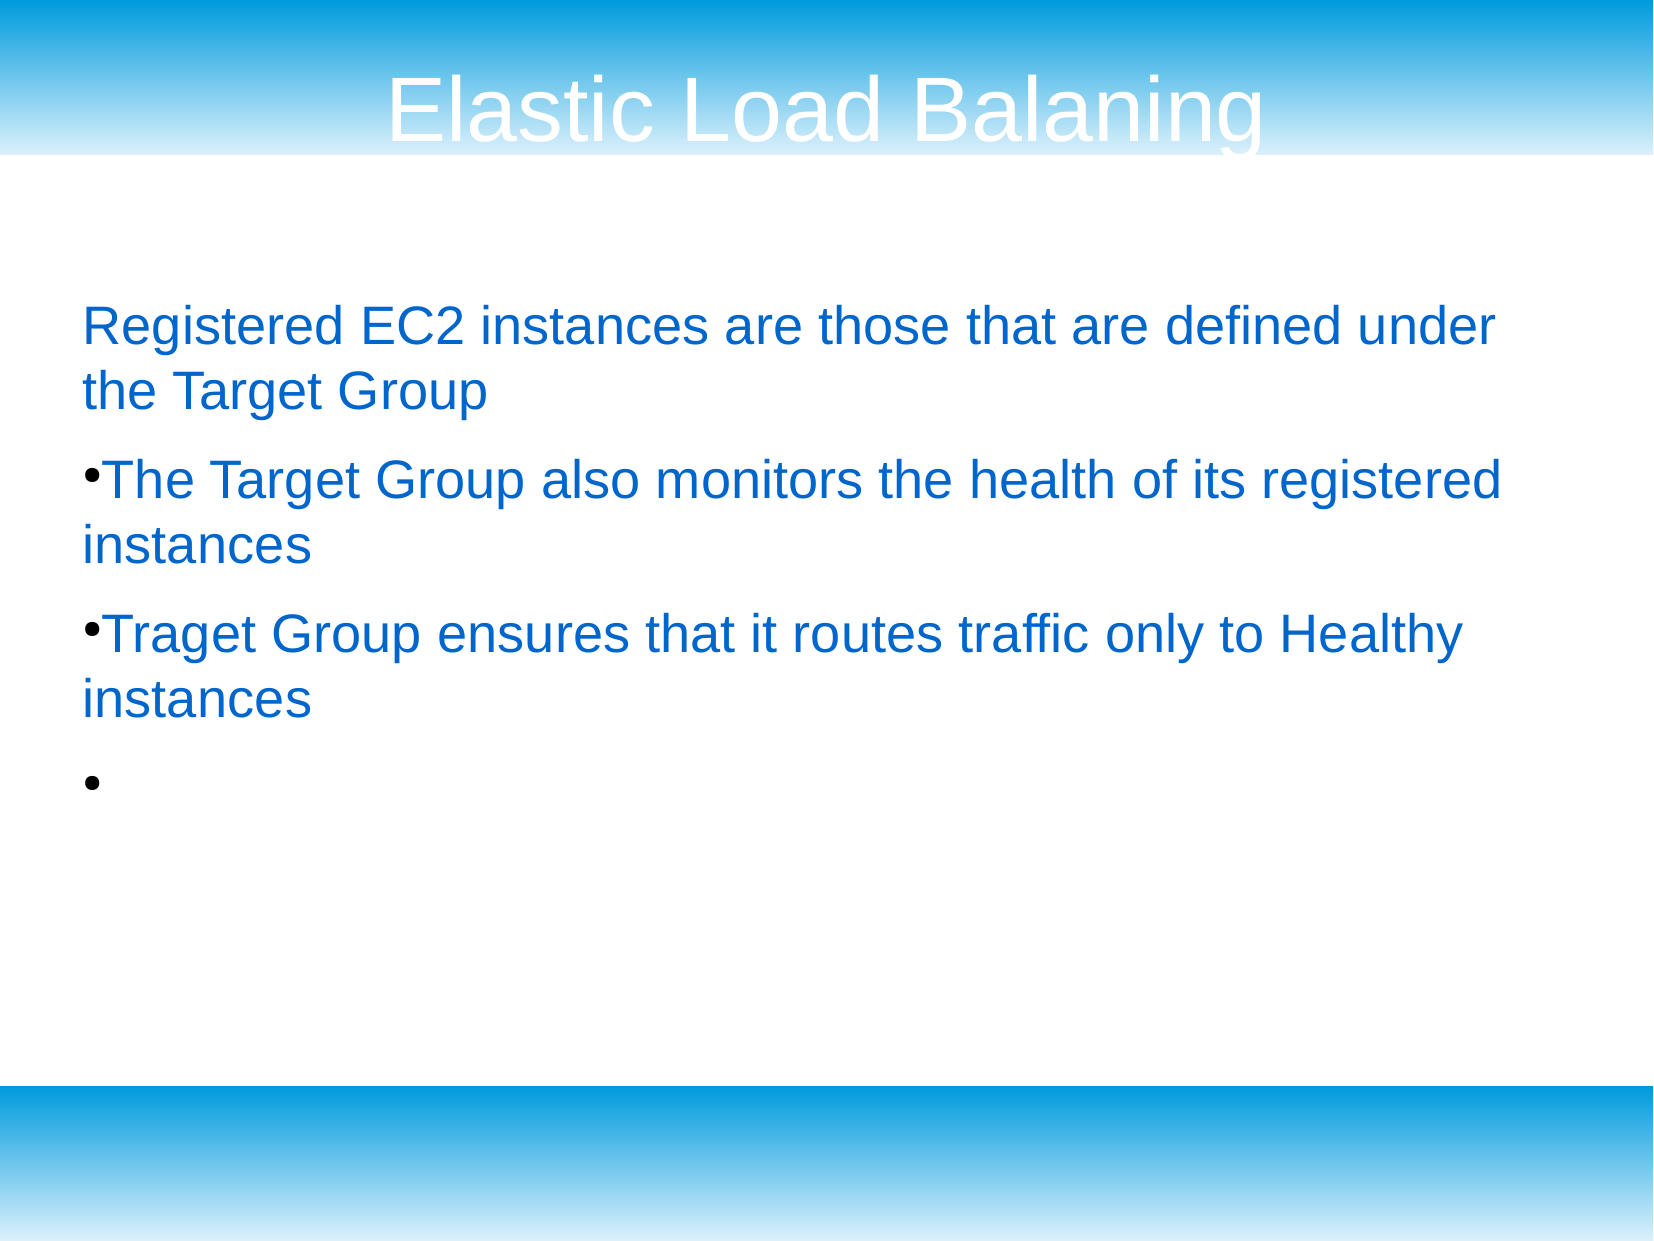

# Elastic Load Balaning
Registered EC2 instances are those that are defined under the Target Group
The Target Group also monitors the health of its registered instances
Traget Group ensures that it routes traffic only to Healthy instances